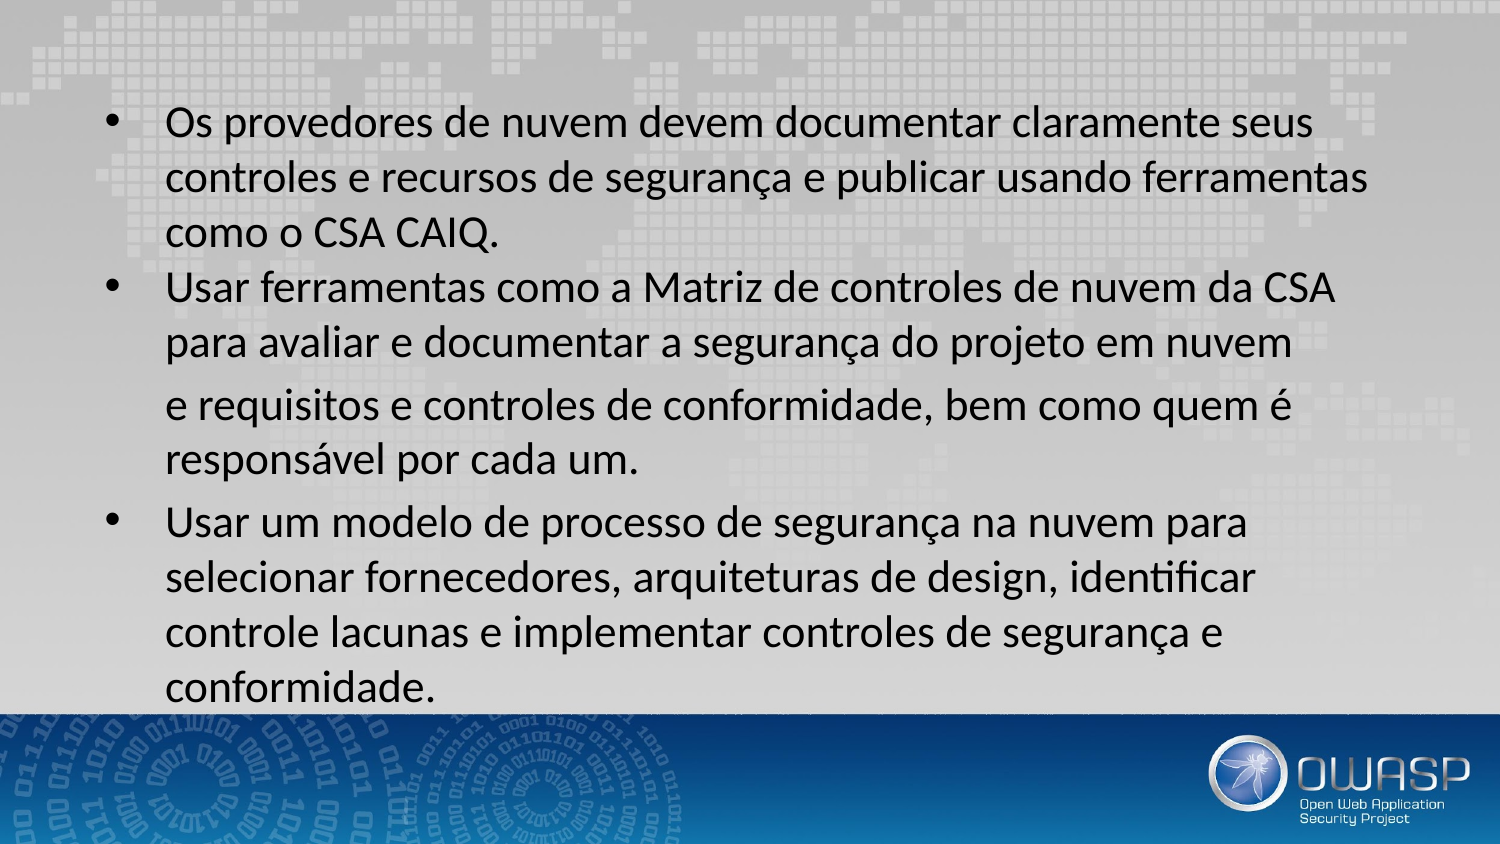

#
Os provedores de nuvem devem documentar claramente seus controles e recursos de segurança e publicar usando ferramentas como o CSA CAIQ.
Usar ferramentas como a Matriz de controles de nuvem da CSA para avaliar e documentar a segurança do projeto em nuvem
e requisitos e controles de conformidade, bem como quem é responsável por cada um.
Usar um modelo de processo de segurança na nuvem para selecionar fornecedores, arquiteturas de design, identificar controle lacunas e implementar controles de segurança e conformidade.